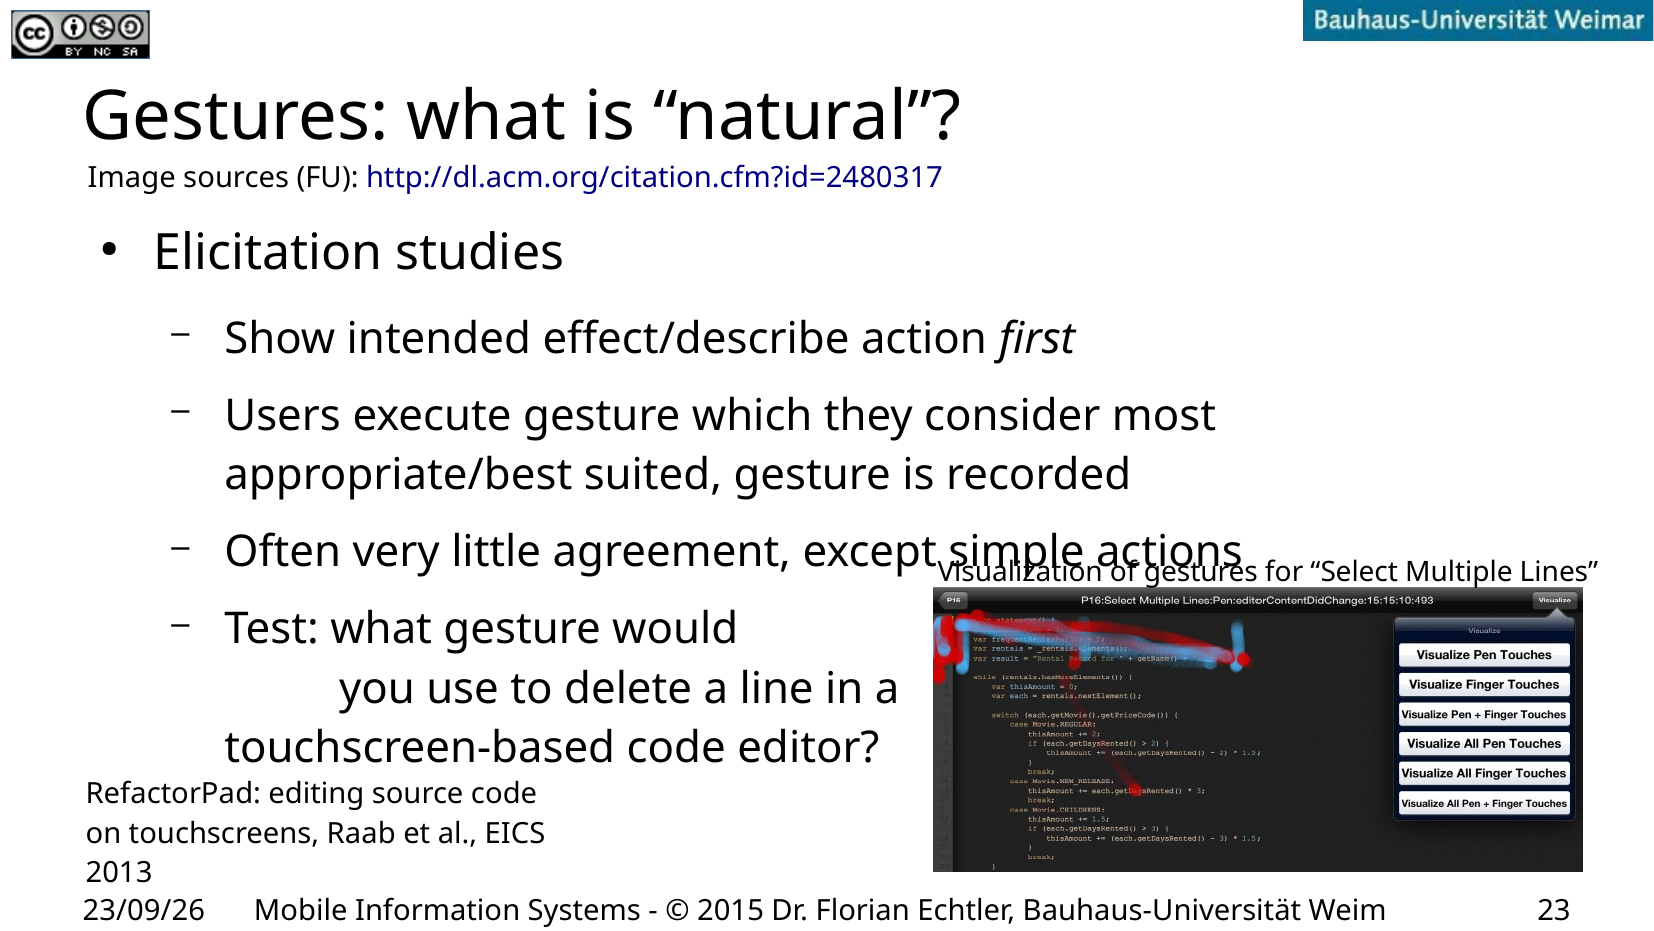

# Gestures: what is “natural”?
Image sources (FU): http://dl.acm.org/citation.cfm?id=2480317
Elicitation studies
Show intended effect/describe action first
Users execute gesture which they consider most appropriate/best suited, gesture is recorded
Often very little agreement, except simple actions
Test: what gesture would you use to delete a line in a touchscreen-based code editor?
Visualization of gestures for “Select Multiple Lines”
RefactorPad: editing source code on touchscreens, Raab et al., EICS 2013
Mobile Information Systems - © 2015 Dr. Florian Echtler, Bauhaus-Universität Weimar
23